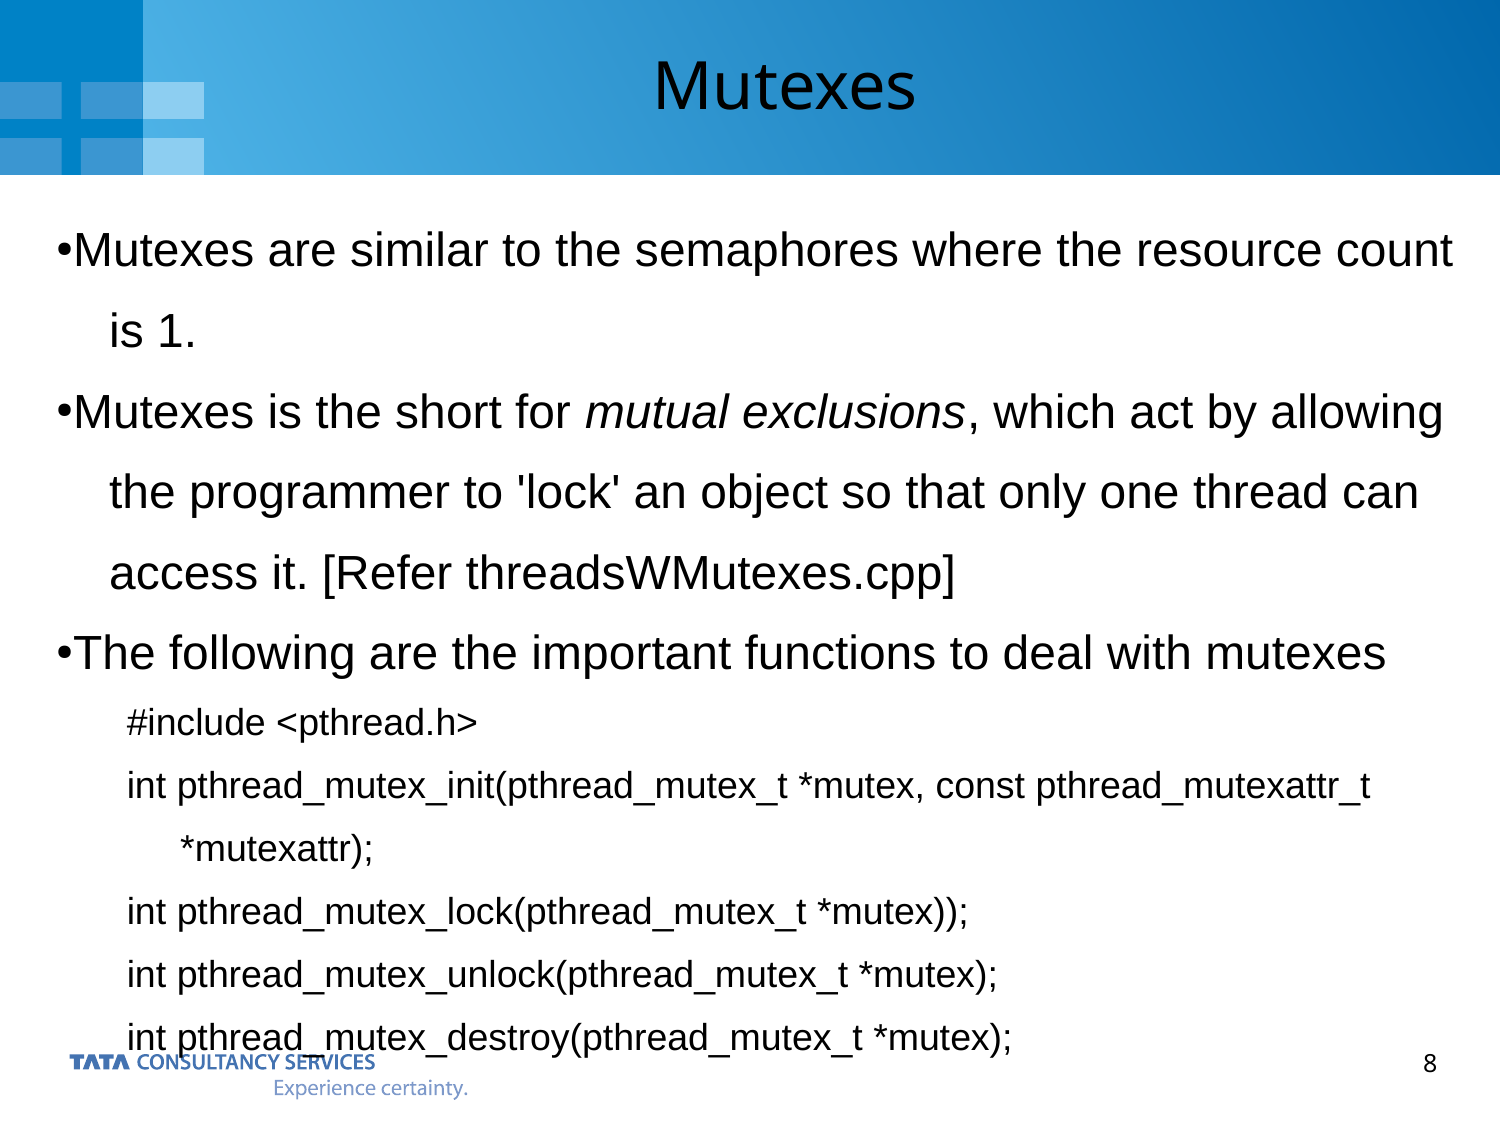

Mutexes
Mutexes are similar to the semaphores where the resource count is 1.
Mutexes is the short for mutual exclusions, which act by allowing the programmer to 'lock' an object so that only one thread can access it. [Refer threadsWMutexes.cpp]
The following are the important functions to deal with mutexes
#include <pthread.h>
int pthread_mutex_init(pthread_mutex_t *mutex, const pthread_mutexattr_t *mutexattr);
int pthread_mutex_lock(pthread_mutex_t *mutex));
int pthread_mutex_unlock(pthread_mutex_t *mutex);
int pthread_mutex_destroy(pthread_mutex_t *mutex);